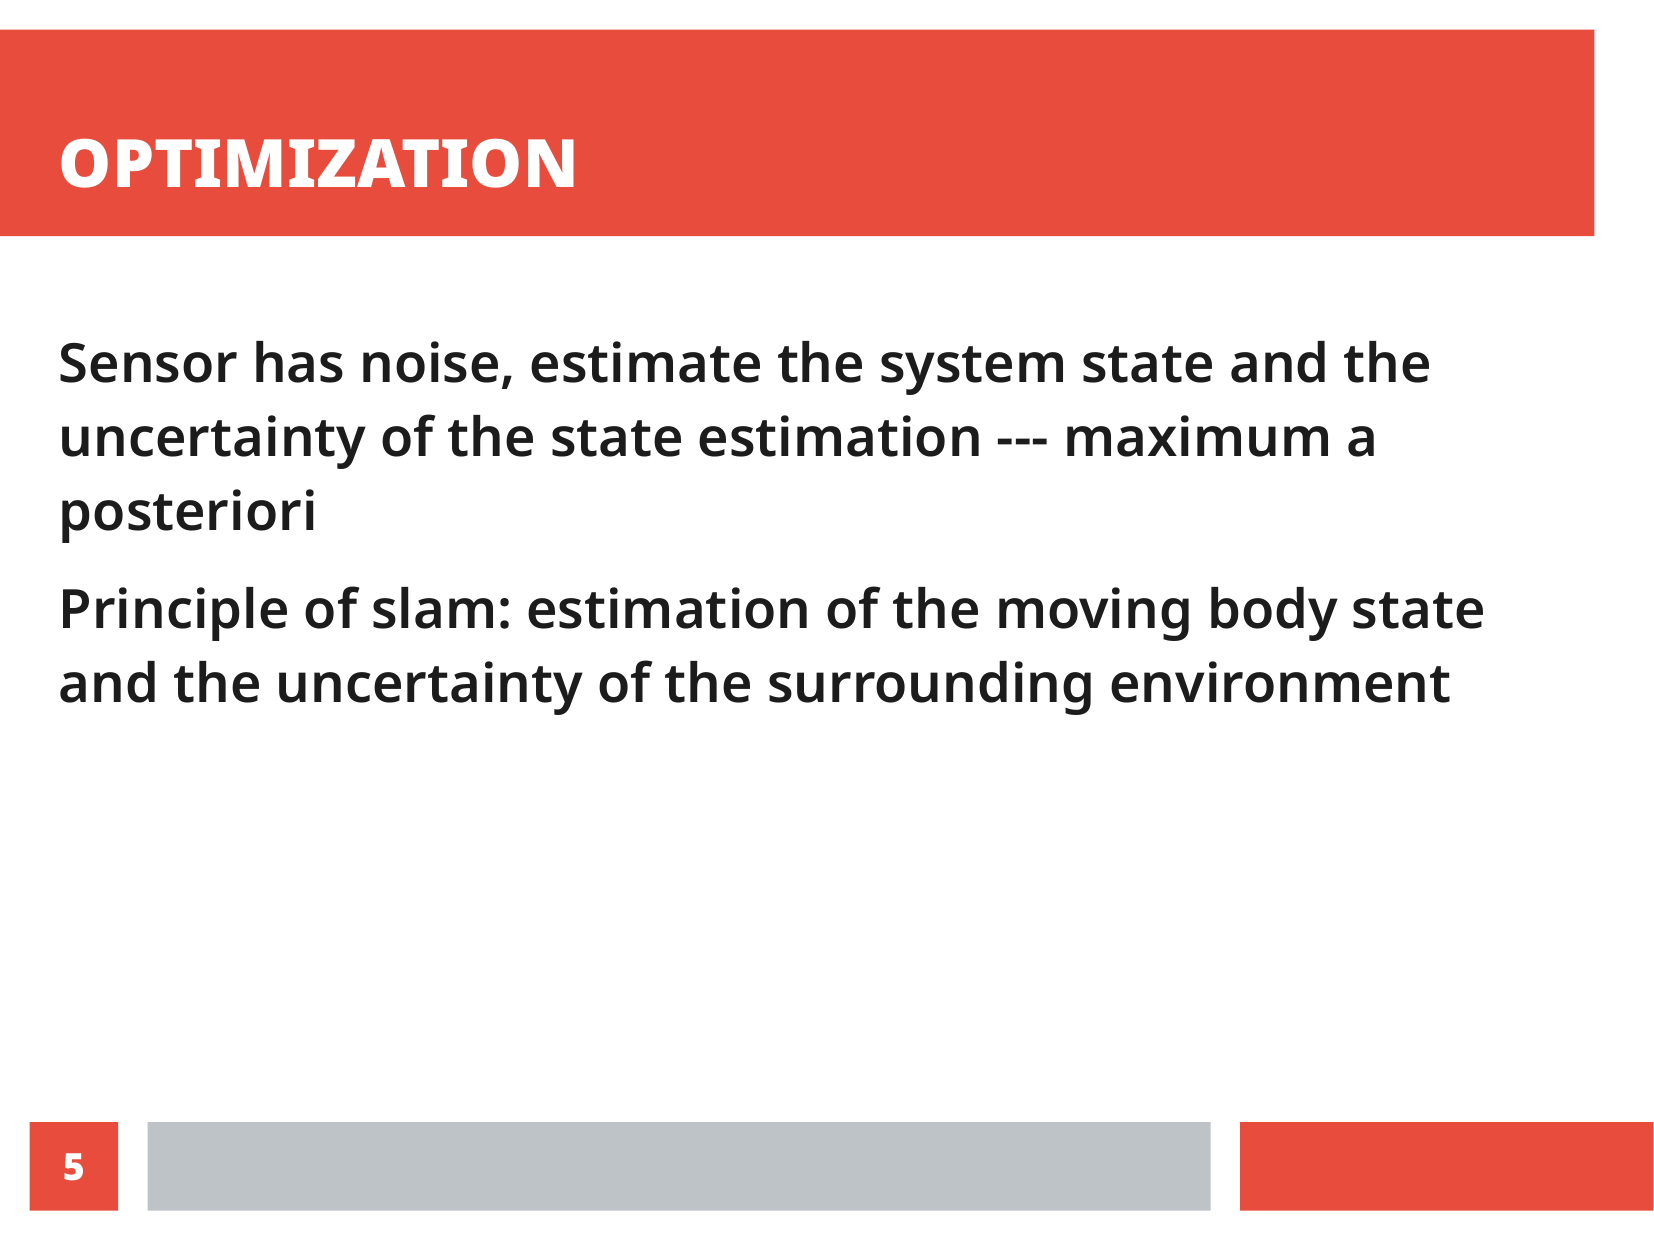

# OPTIMIZATION
Sensor has noise, estimate the system state and the uncertainty of the state estimation --- maximum a posteriori
Principle of slam: estimation of the moving body state and the uncertainty of the surrounding environment
5